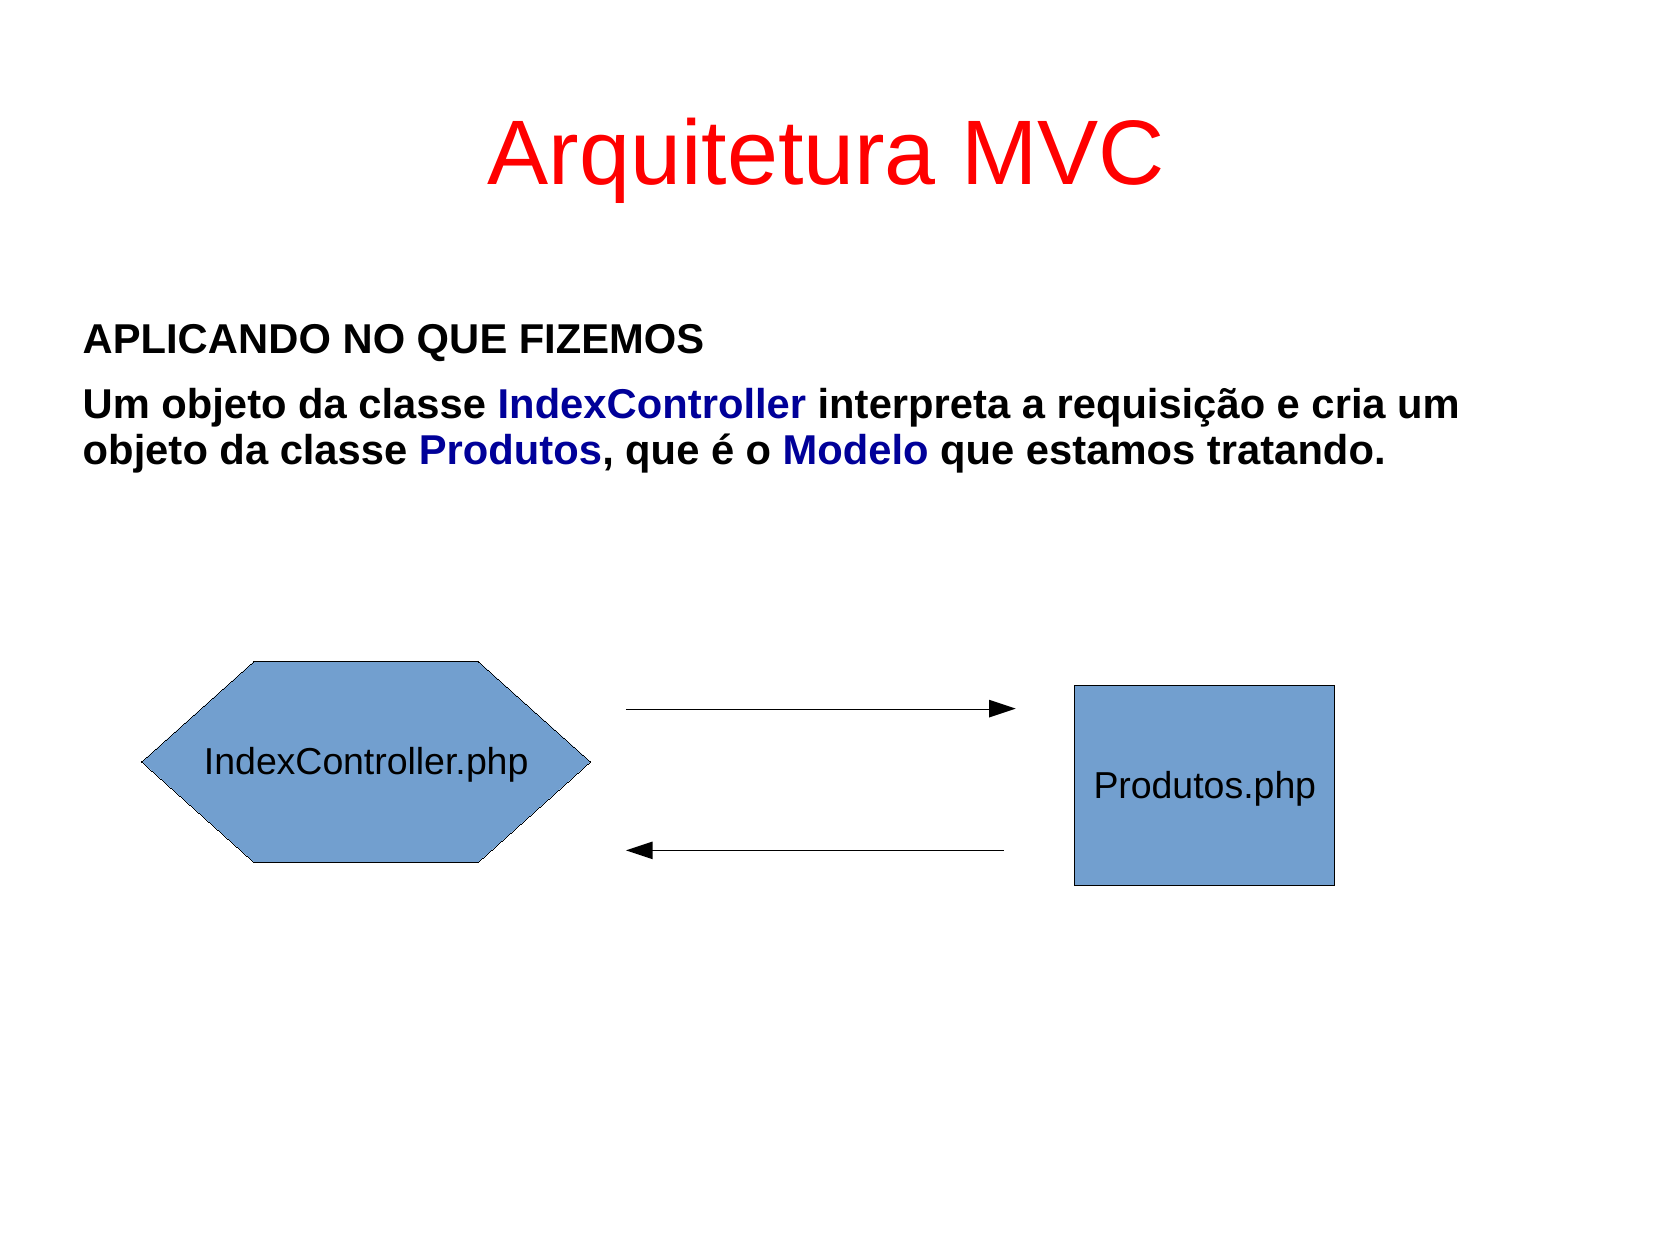

# Arquitetura MVC
APLICANDO NO QUE FIZEMOS
Um objeto da classe IndexController interpreta a requisição e cria um objeto da classe Produtos, que é o Modelo que estamos tratando.
IndexController.php
Produtos.php